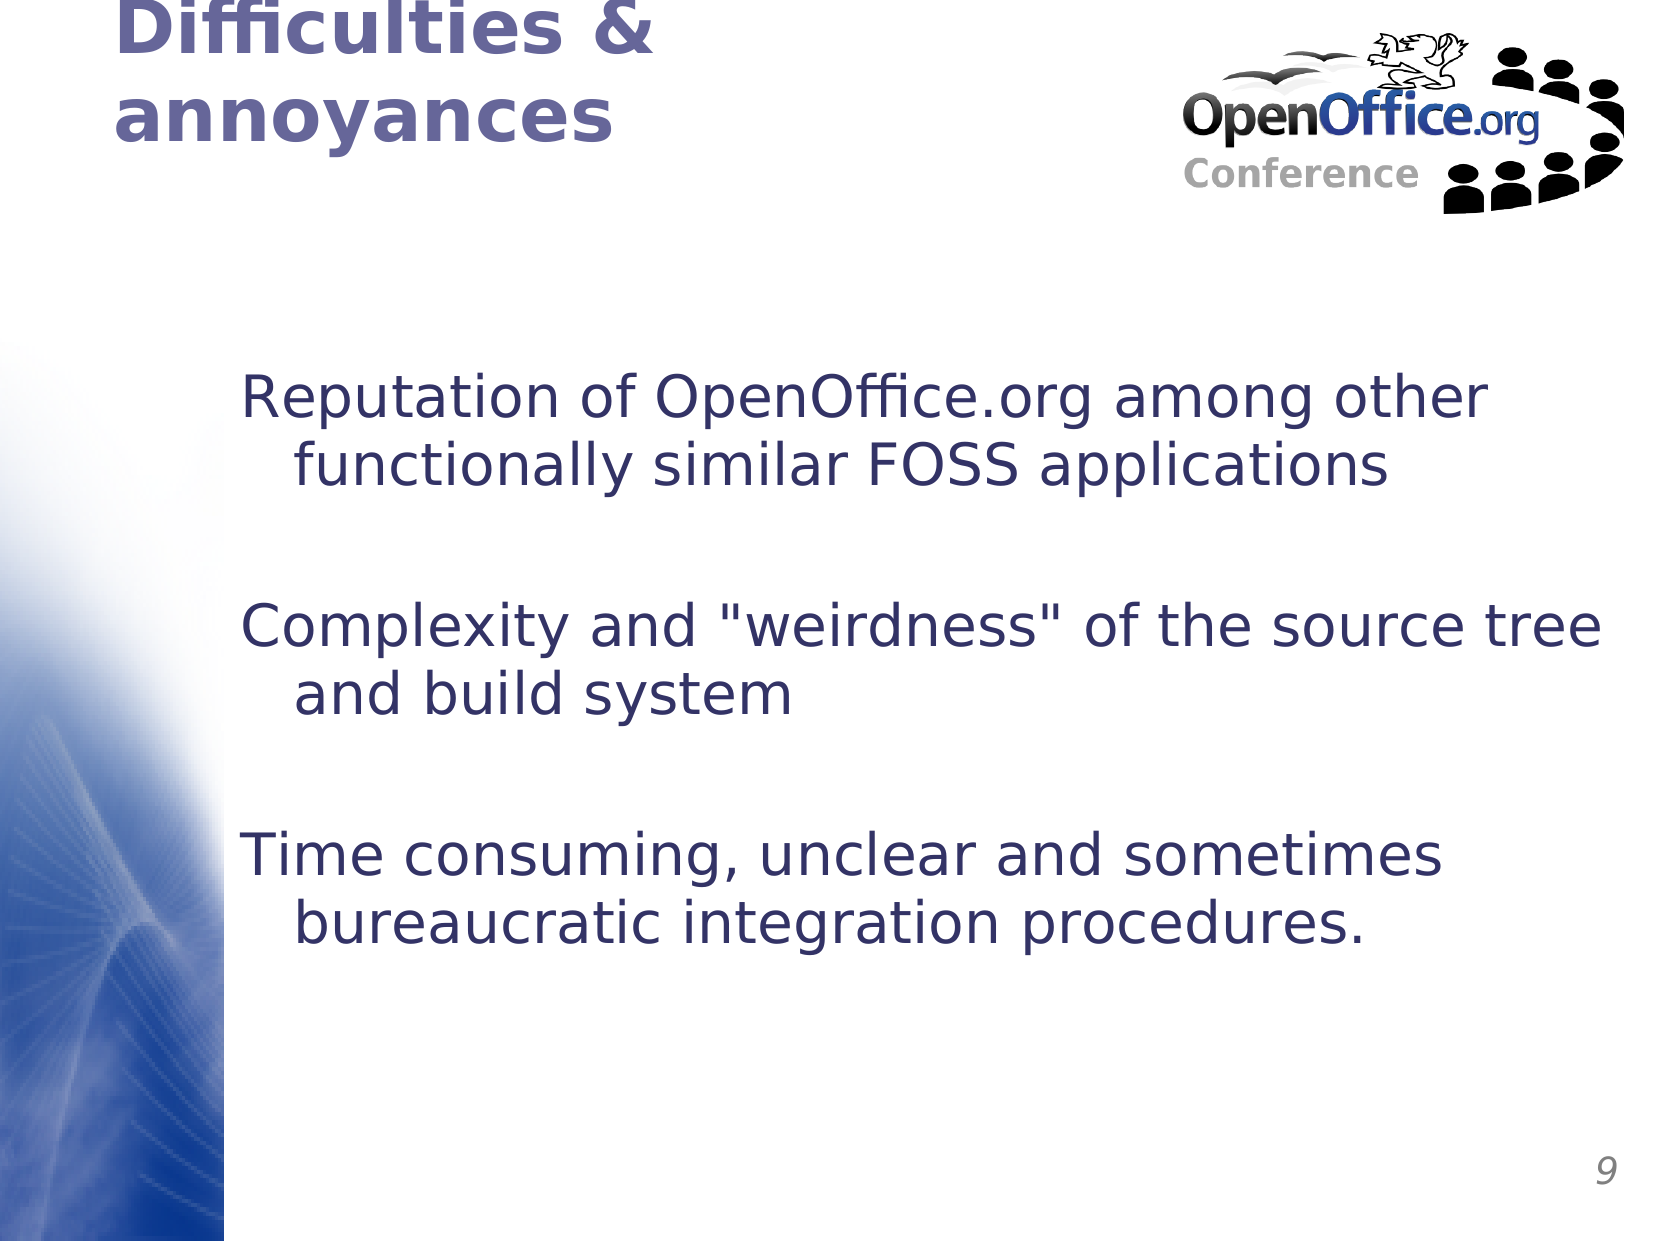

# Difficulties & annoyances
Reputation of OpenOffice.org among other functionally similar FOSS applications
Complexity and "weirdness" of the source tree and build system
Time consuming, unclear and sometimes bureaucratic integration procedures.